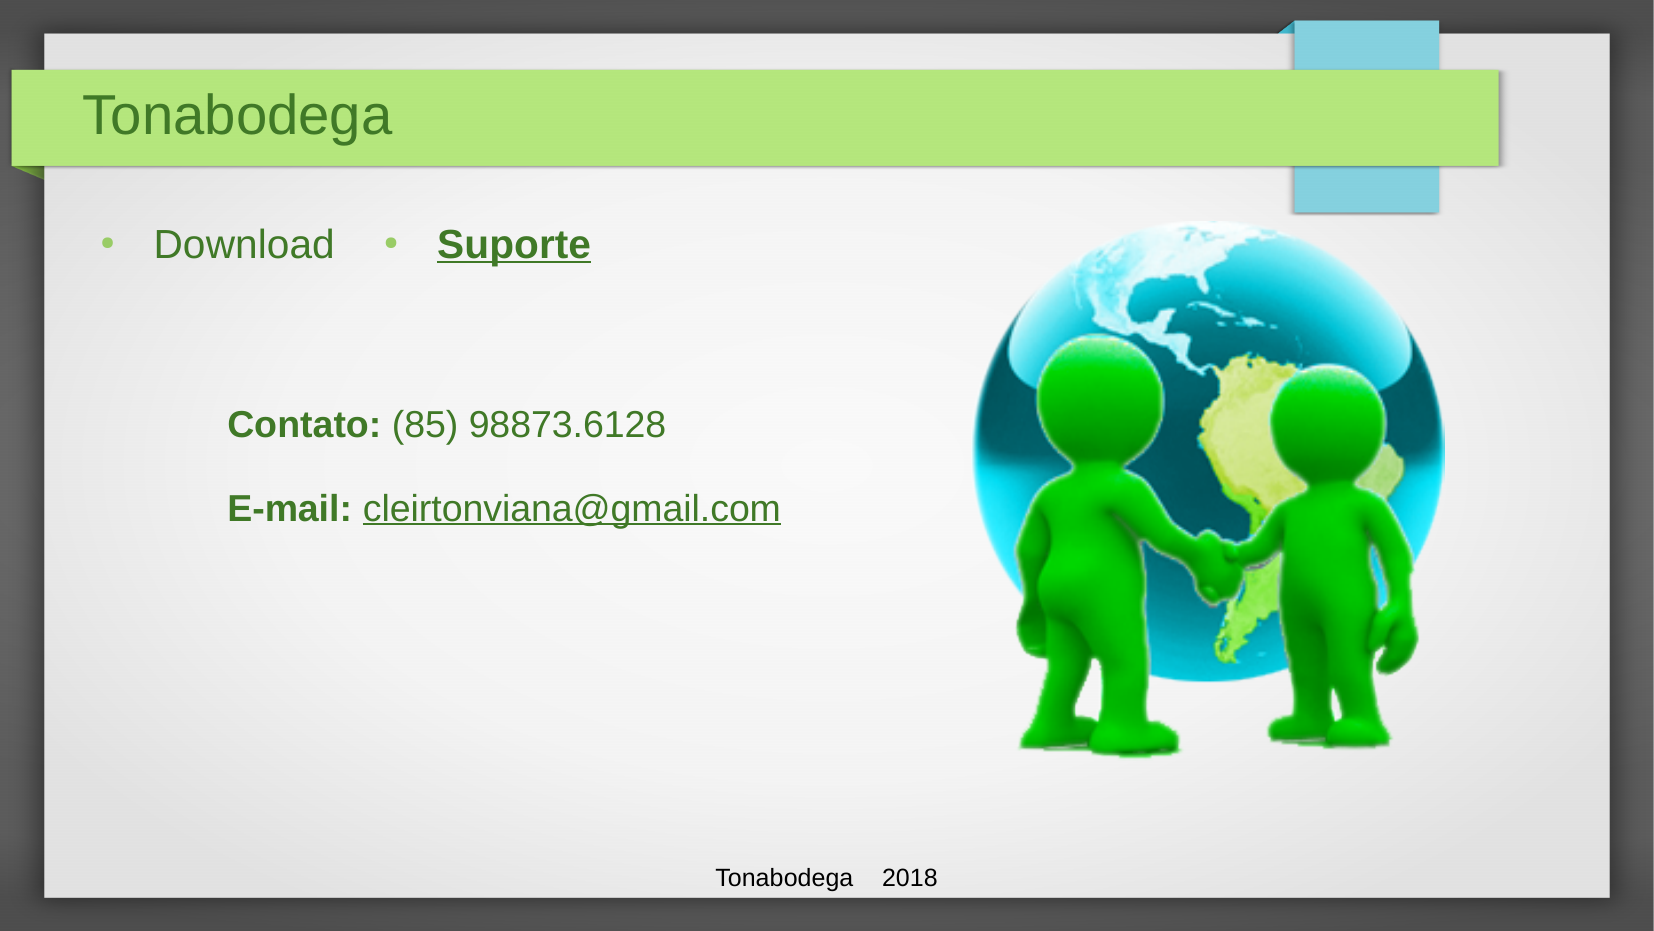

# Tonabodega
Download
Suporte
Contato: (85) 98873.6128
E-mail: cleirtonviana@gmail.com
Tonabodega 2018
®